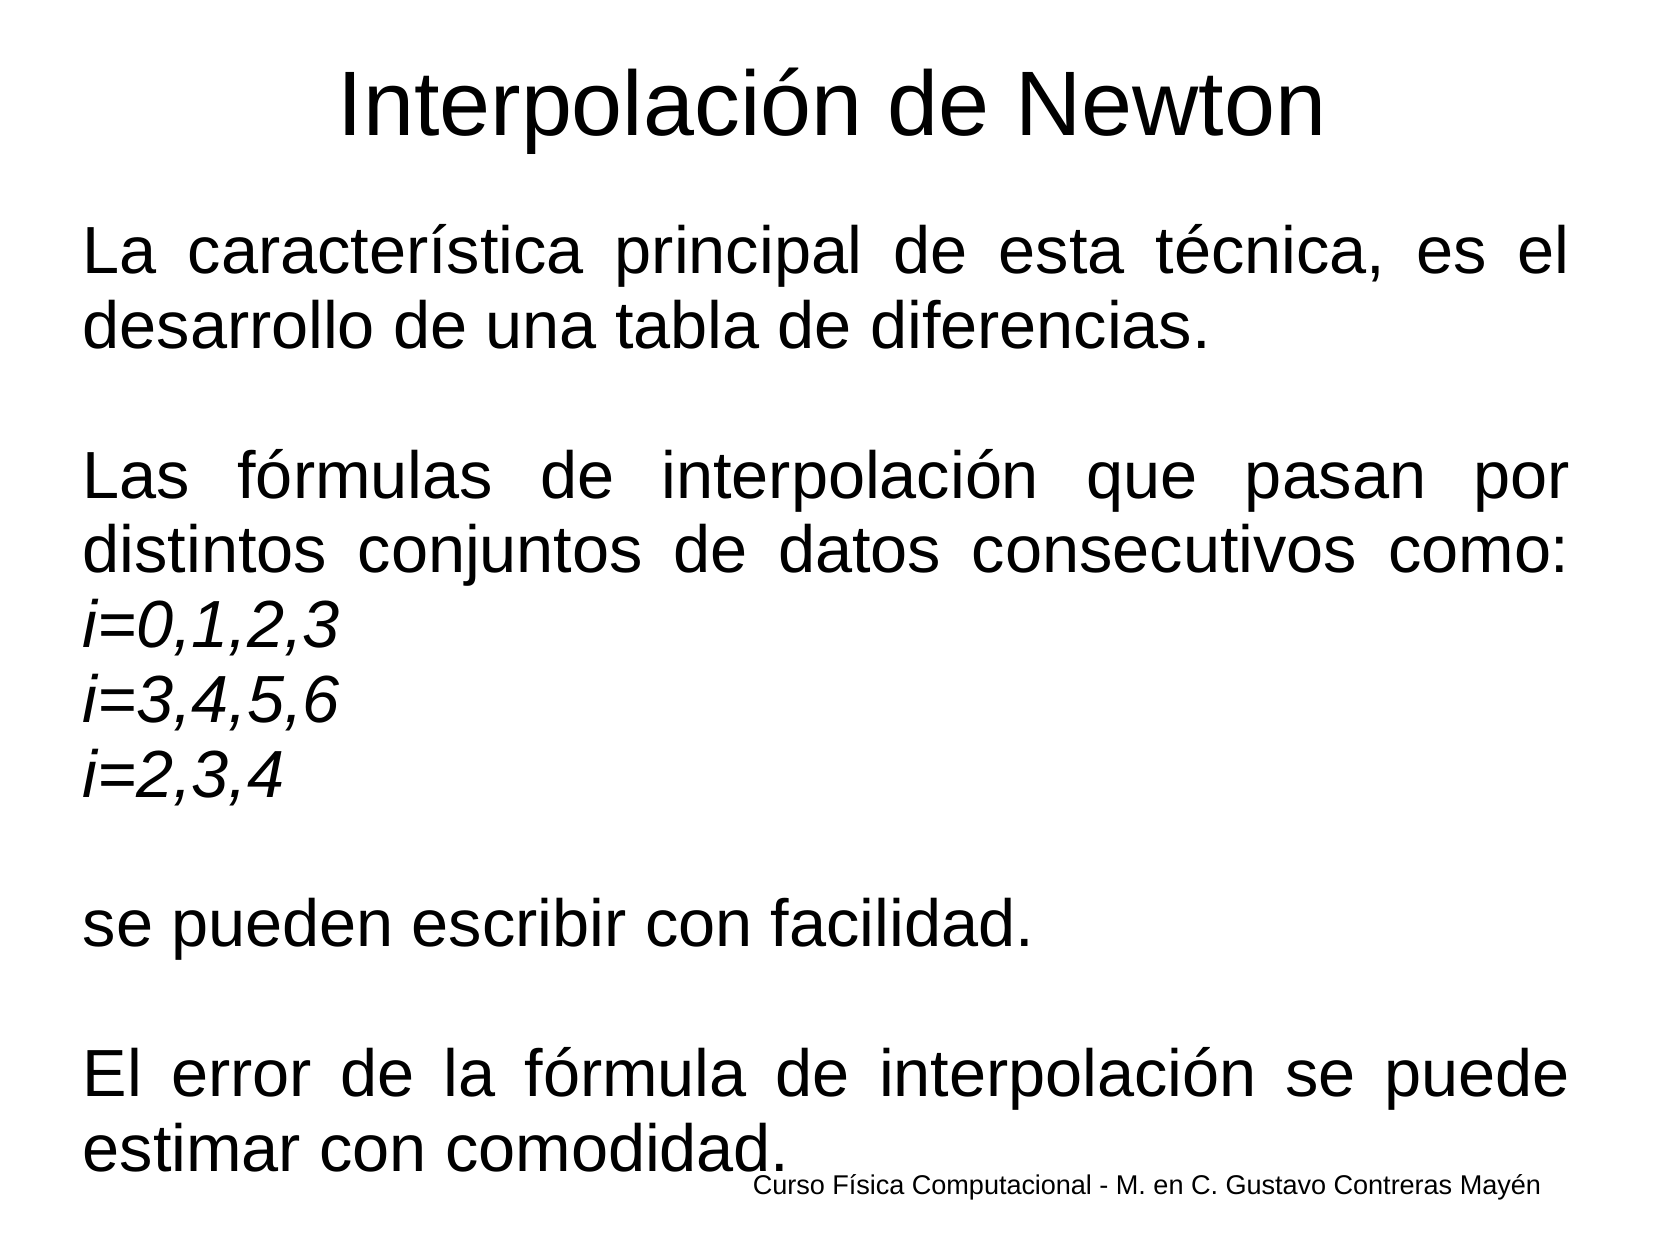

# Interpolación de Newton
La característica principal de esta técnica, es el desarrollo de una tabla de diferencias.
Las fórmulas de interpolación que pasan por distintos conjuntos de datos consecutivos como: i=0,1,2,3
i=3,4,5,6
i=2,3,4
se pueden escribir con facilidad.
El error de la fórmula de interpolación se puede estimar con comodidad.